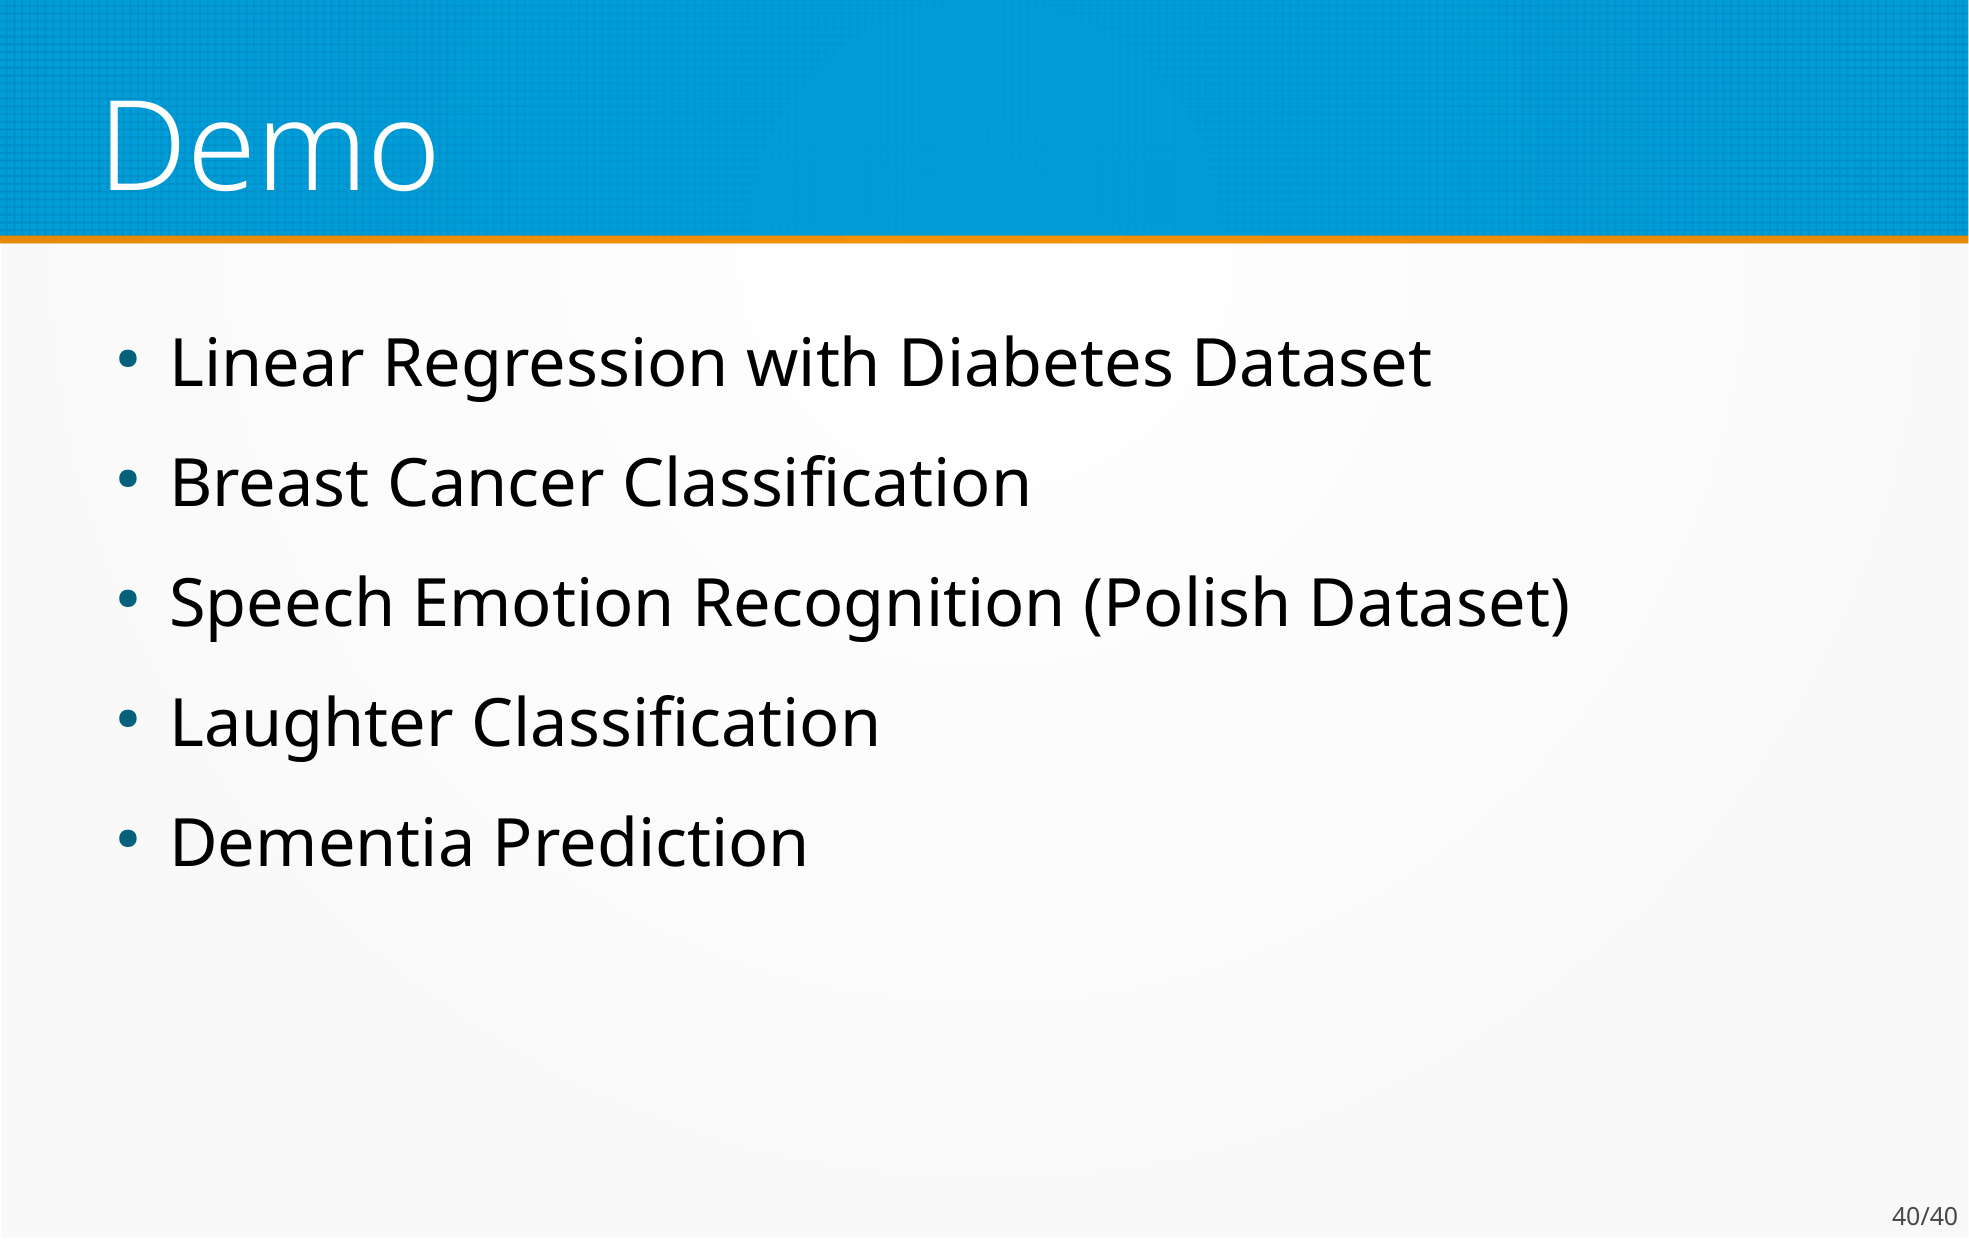

# Demo
Linear Regression with Diabetes Dataset
Breast Cancer Classification
Speech Emotion Recognition (Polish Dataset)
Laughter Classification
Dementia Prediction
40